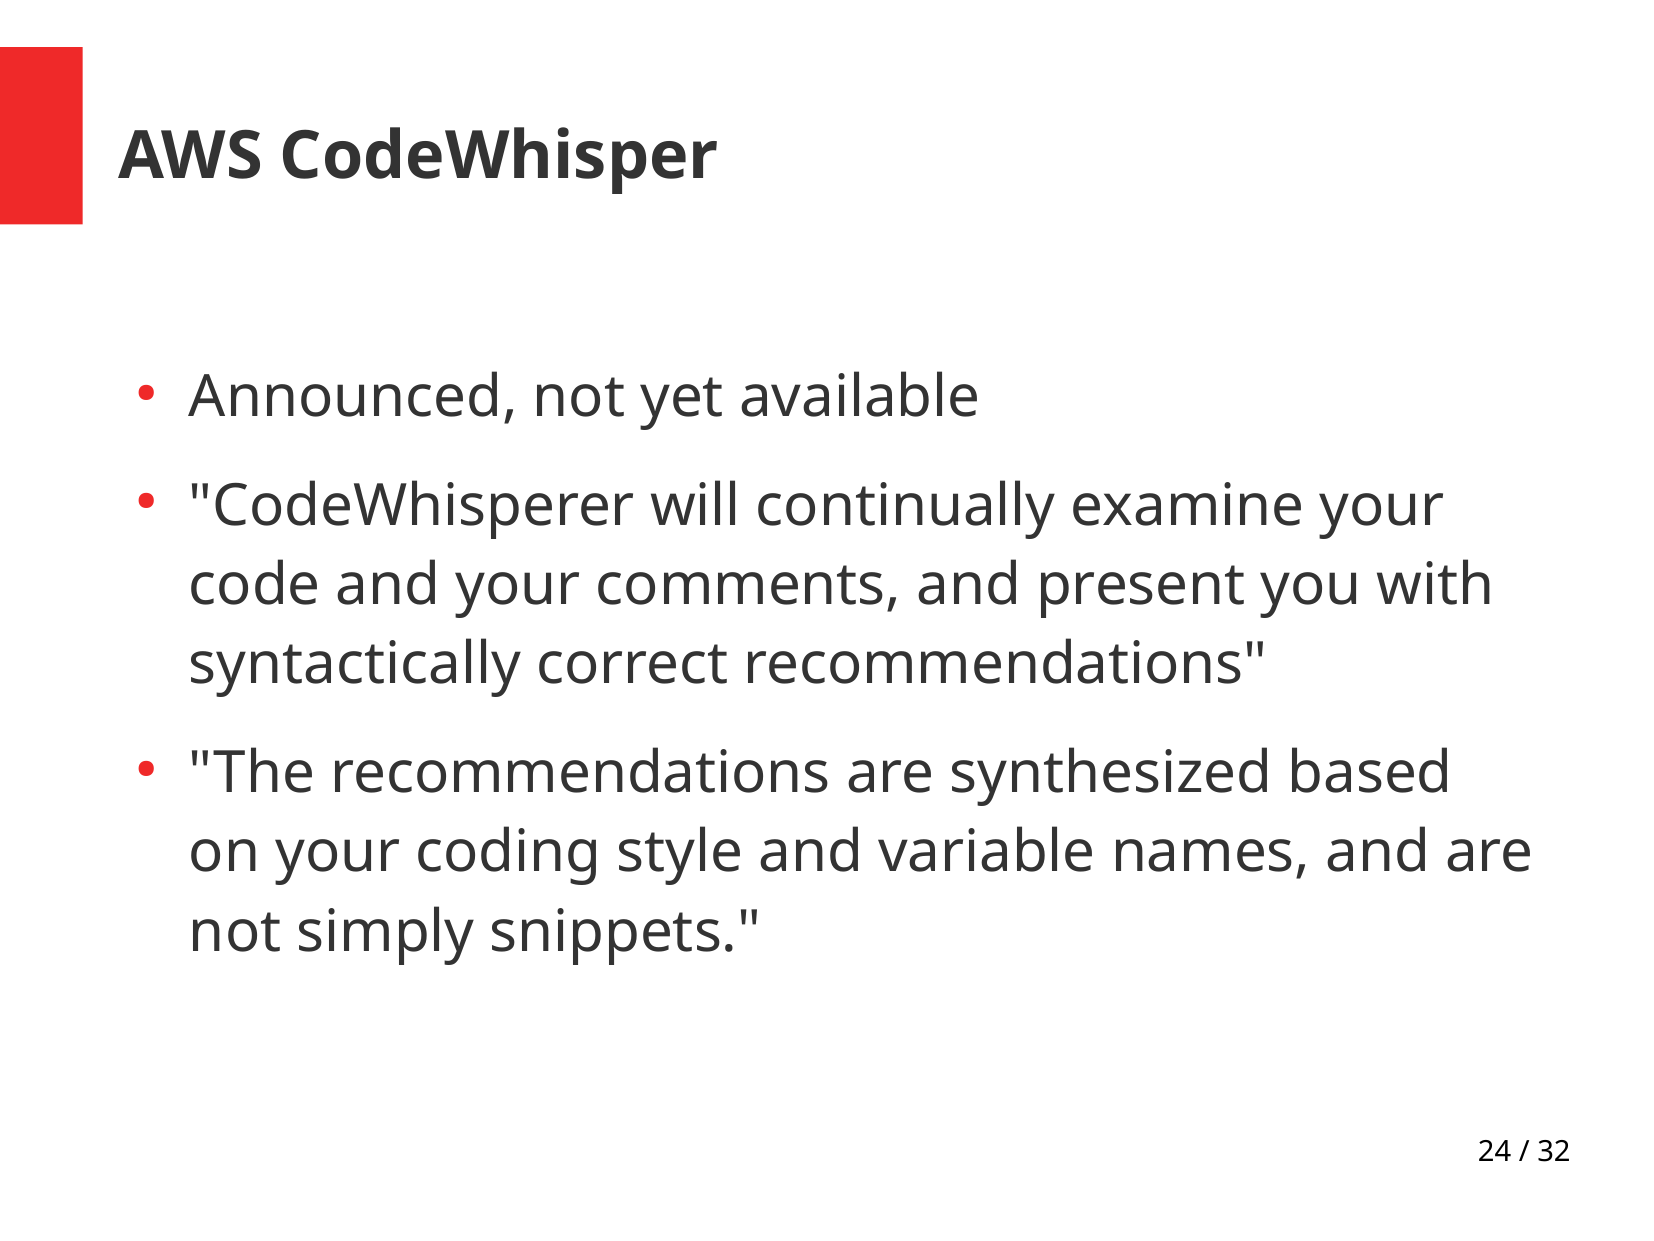

# AWS CodeWhisper
Announced, not yet available
"CodeWhisperer will continually examine your code and your comments, and present you with syntactically correct recommendations"
"The recommendations are synthesized based on your coding style and variable names, and are not simply snippets."
24